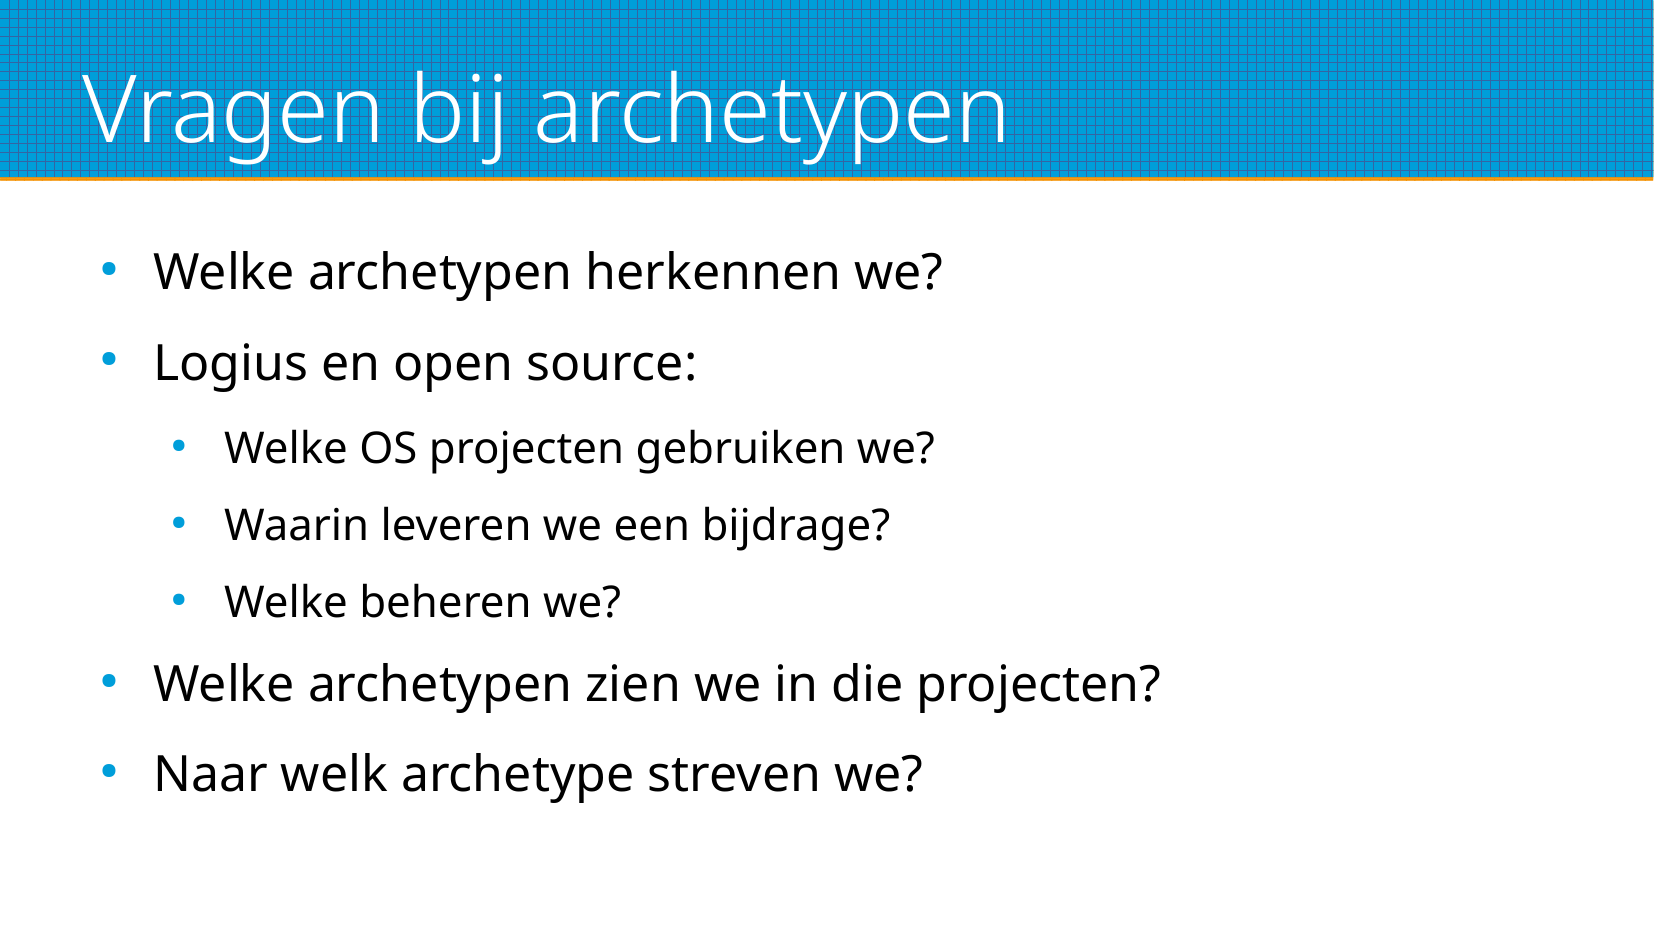

# Vragen bij archetypen
Welke archetypen herkennen we?
Logius en open source:
Welke OS projecten gebruiken we?
Waarin leveren we een bijdrage?
Welke beheren we?
Welke archetypen zien we in die projecten?
Naar welk archetype streven we?